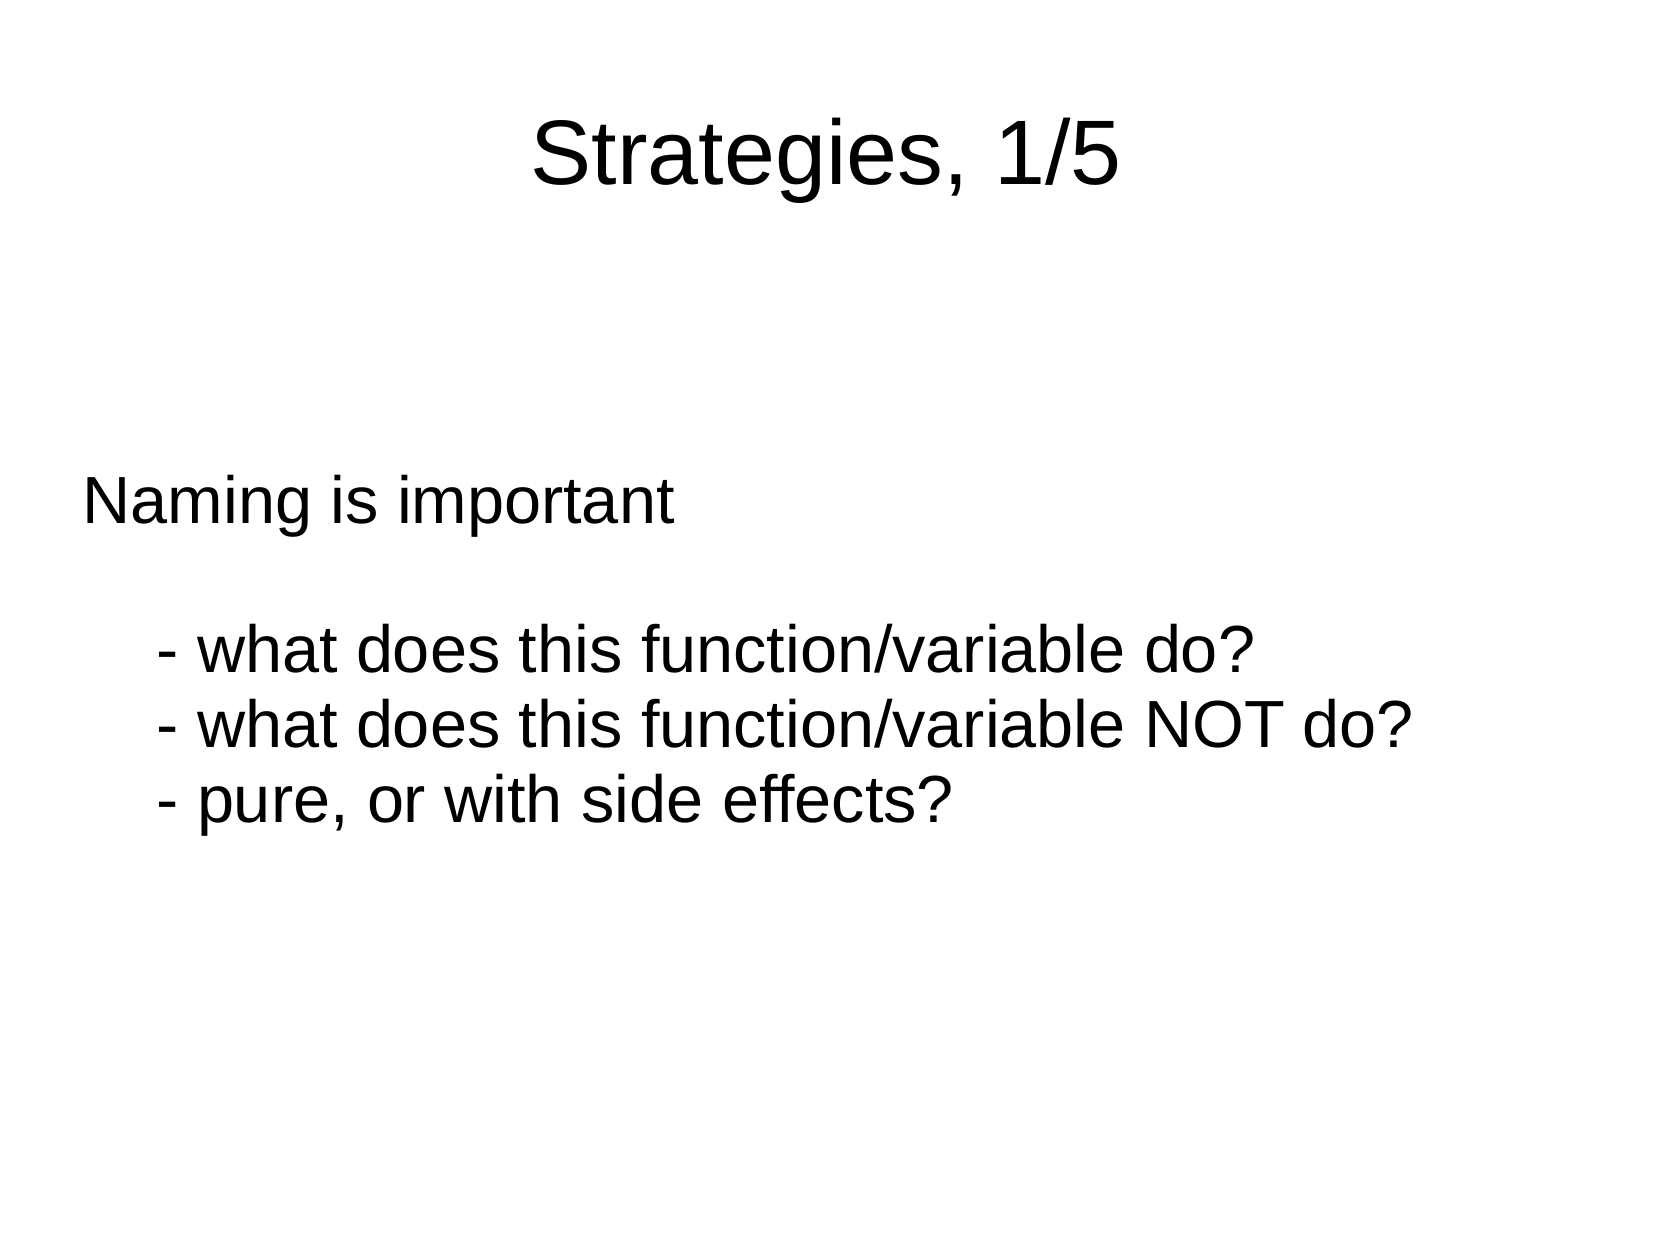

# Strategies, 1/5
Naming is important
	- what does this function/variable do?
	- what does this function/variable NOT do?
	- pure, or with side effects?